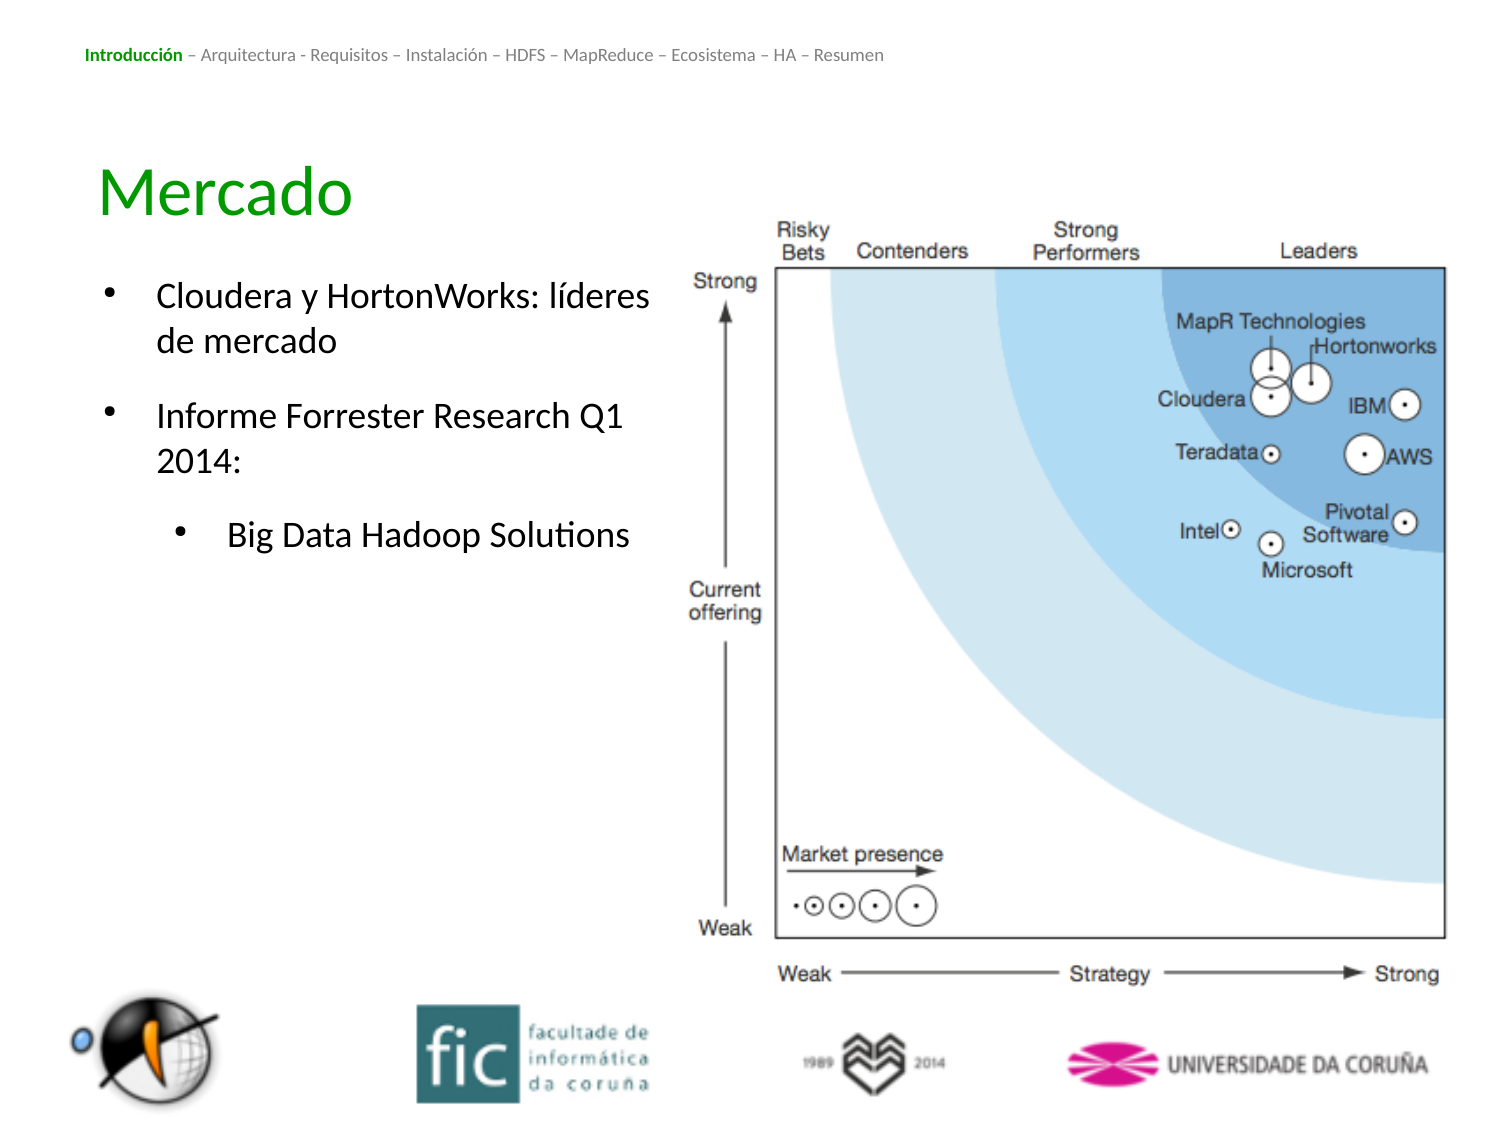

Introducción – Arquitectura - Requisitos – Instalación – HDFS – MapReduce – Ecosistema – HA – Resumen
# Mercado
Cloudera y HortonWorks: líderes de mercado
Informe Forrester Research Q1 2014:
Big Data Hadoop Solutions